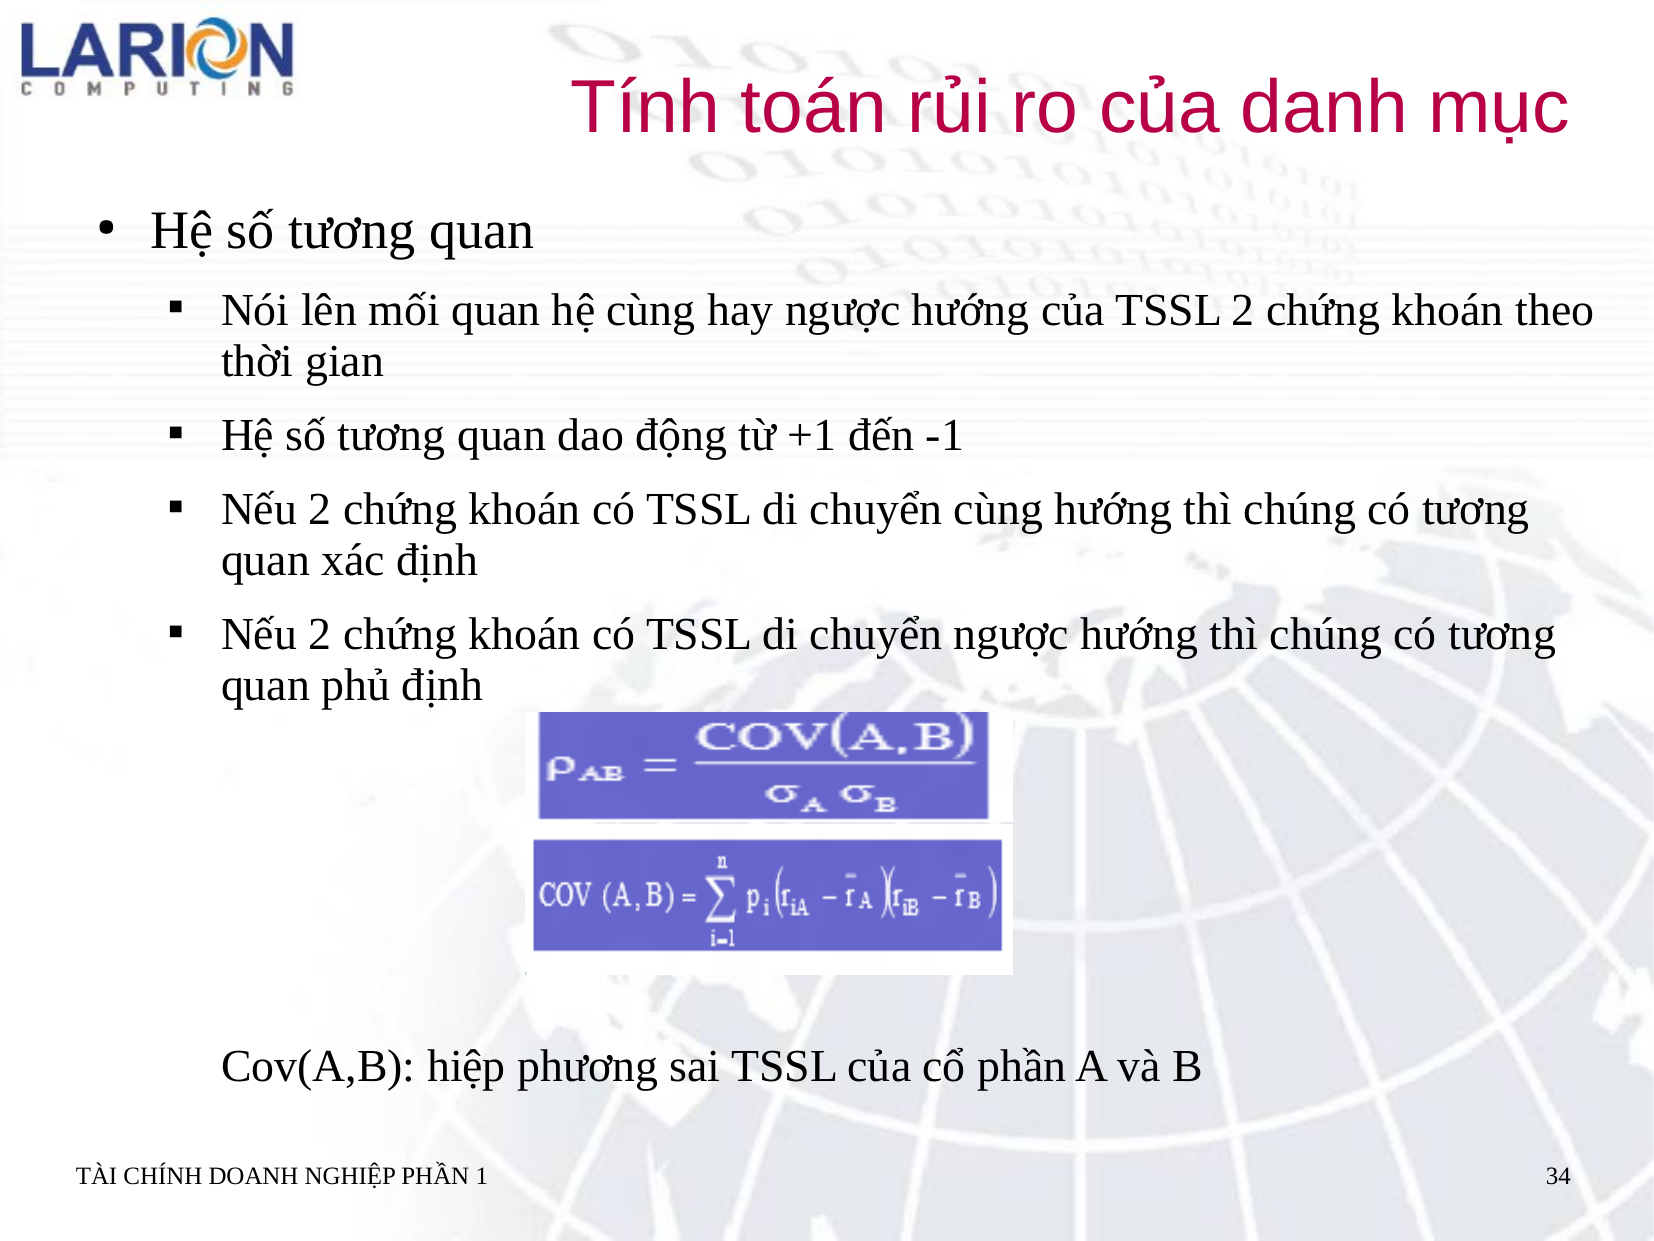

# Tính toán rủi ro của danh mục
Hệ số tương quan
Nói lên mối quan hệ cùng hay ngược hướng của TSSL 2 chứng khoán theo thời gian
Hệ số tương quan dao động từ +1 đến -1
Nếu 2 chứng khoán có TSSL di chuyển cùng hướng thì chúng có tương quan xác định
Nếu 2 chứng khoán có TSSL di chuyển ngược hướng thì chúng có tương quan phủ định
Cov(A,B): hiệp phương sai TSSL của cổ phần A và B
TÀI CHÍNH DOANH NGHIỆP PHẦN 1
34